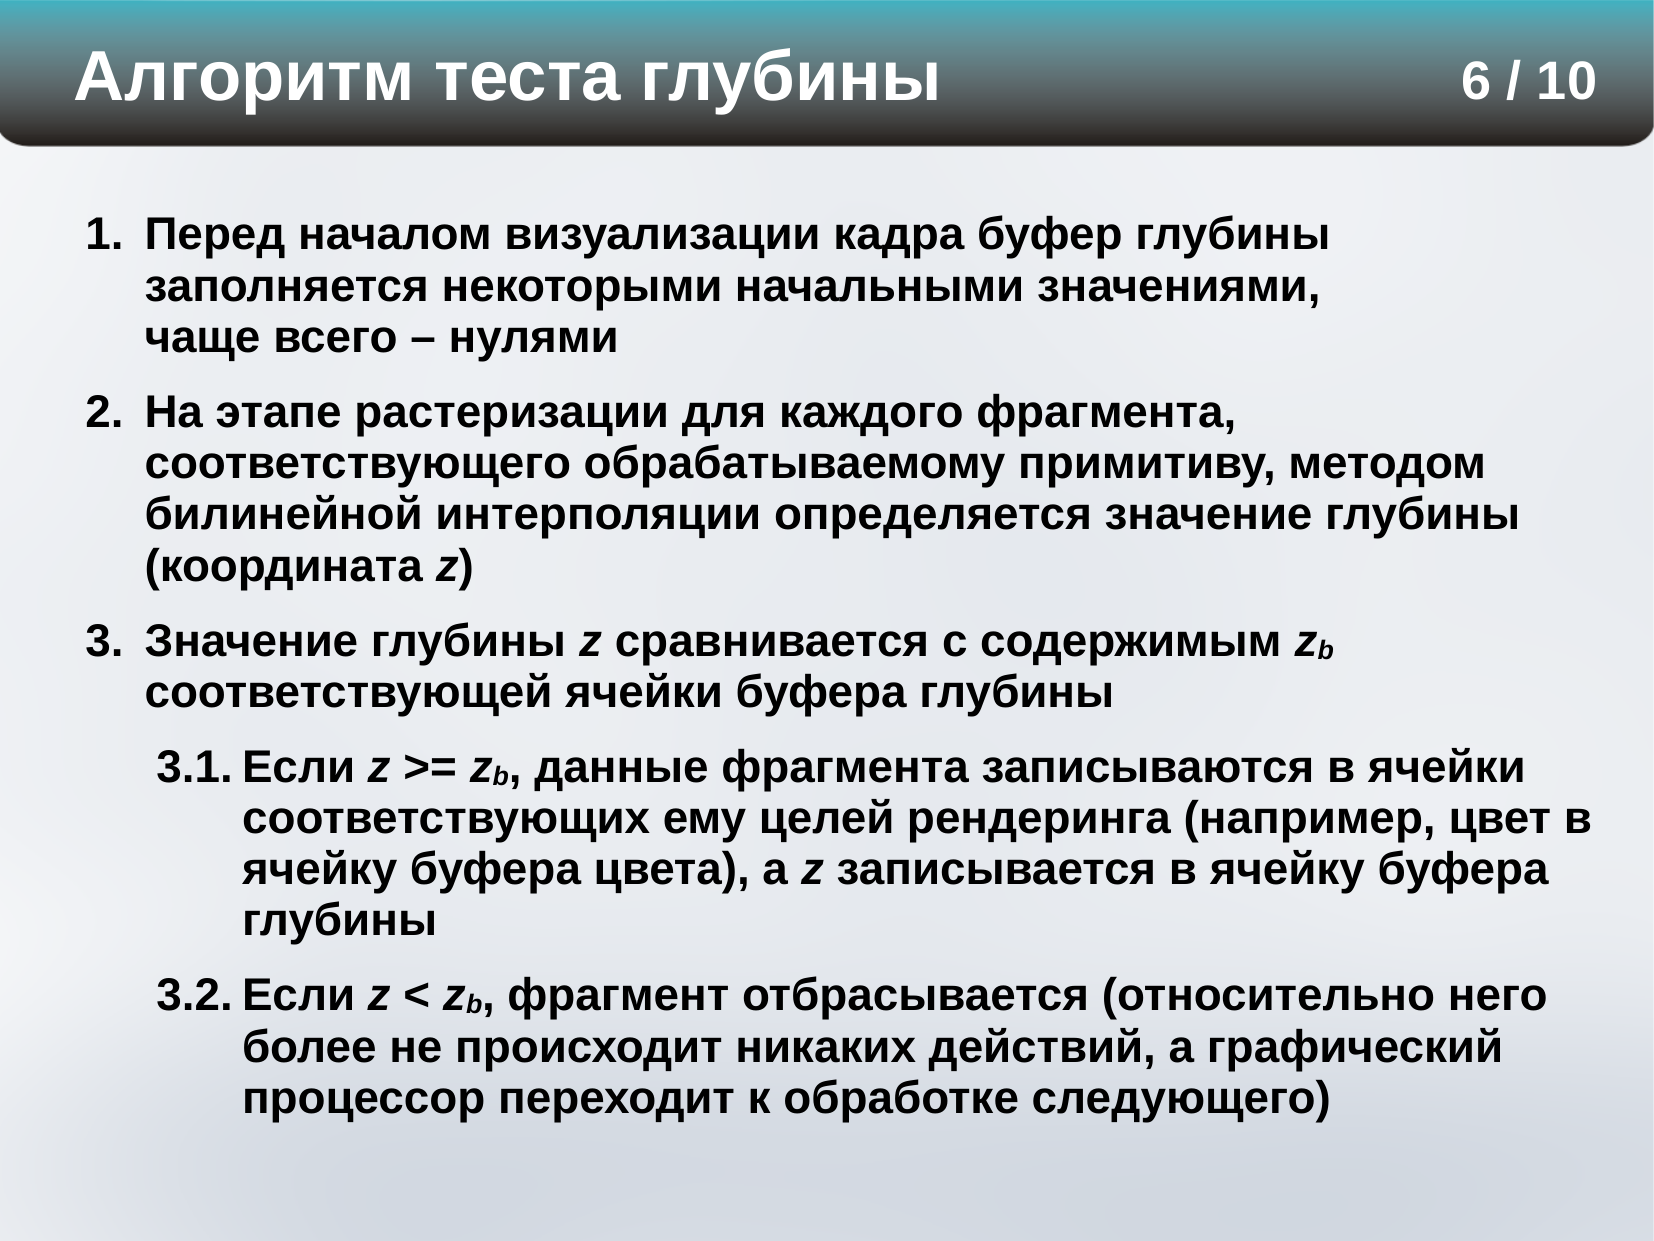

Алгоритм теста глубины
Перед началом визуализации кадра буфер глубины заполняется некоторыми начальными значениями,
чаще всего – нулями
На этапе растеризации для каждого фрагмента, соответствующего обрабатываемому примитиву, методом билинейной интерполяции определяется значение глубины (координата z)
Значение глубины z сравнивается с содержимым zb соответствующей ячейки буфера глубины
Если z >= zb, данные фрагмента записываются в ячейки соответствующих ему целей рендеринга (например, цвет в ячейку буфера цвета), а z записывается в ячейку буфера глубины
Если z < zb, фрагмент отбрасывается (относительно него более не происходит никаких действий, а графический процессор переходит к обработке следующего)